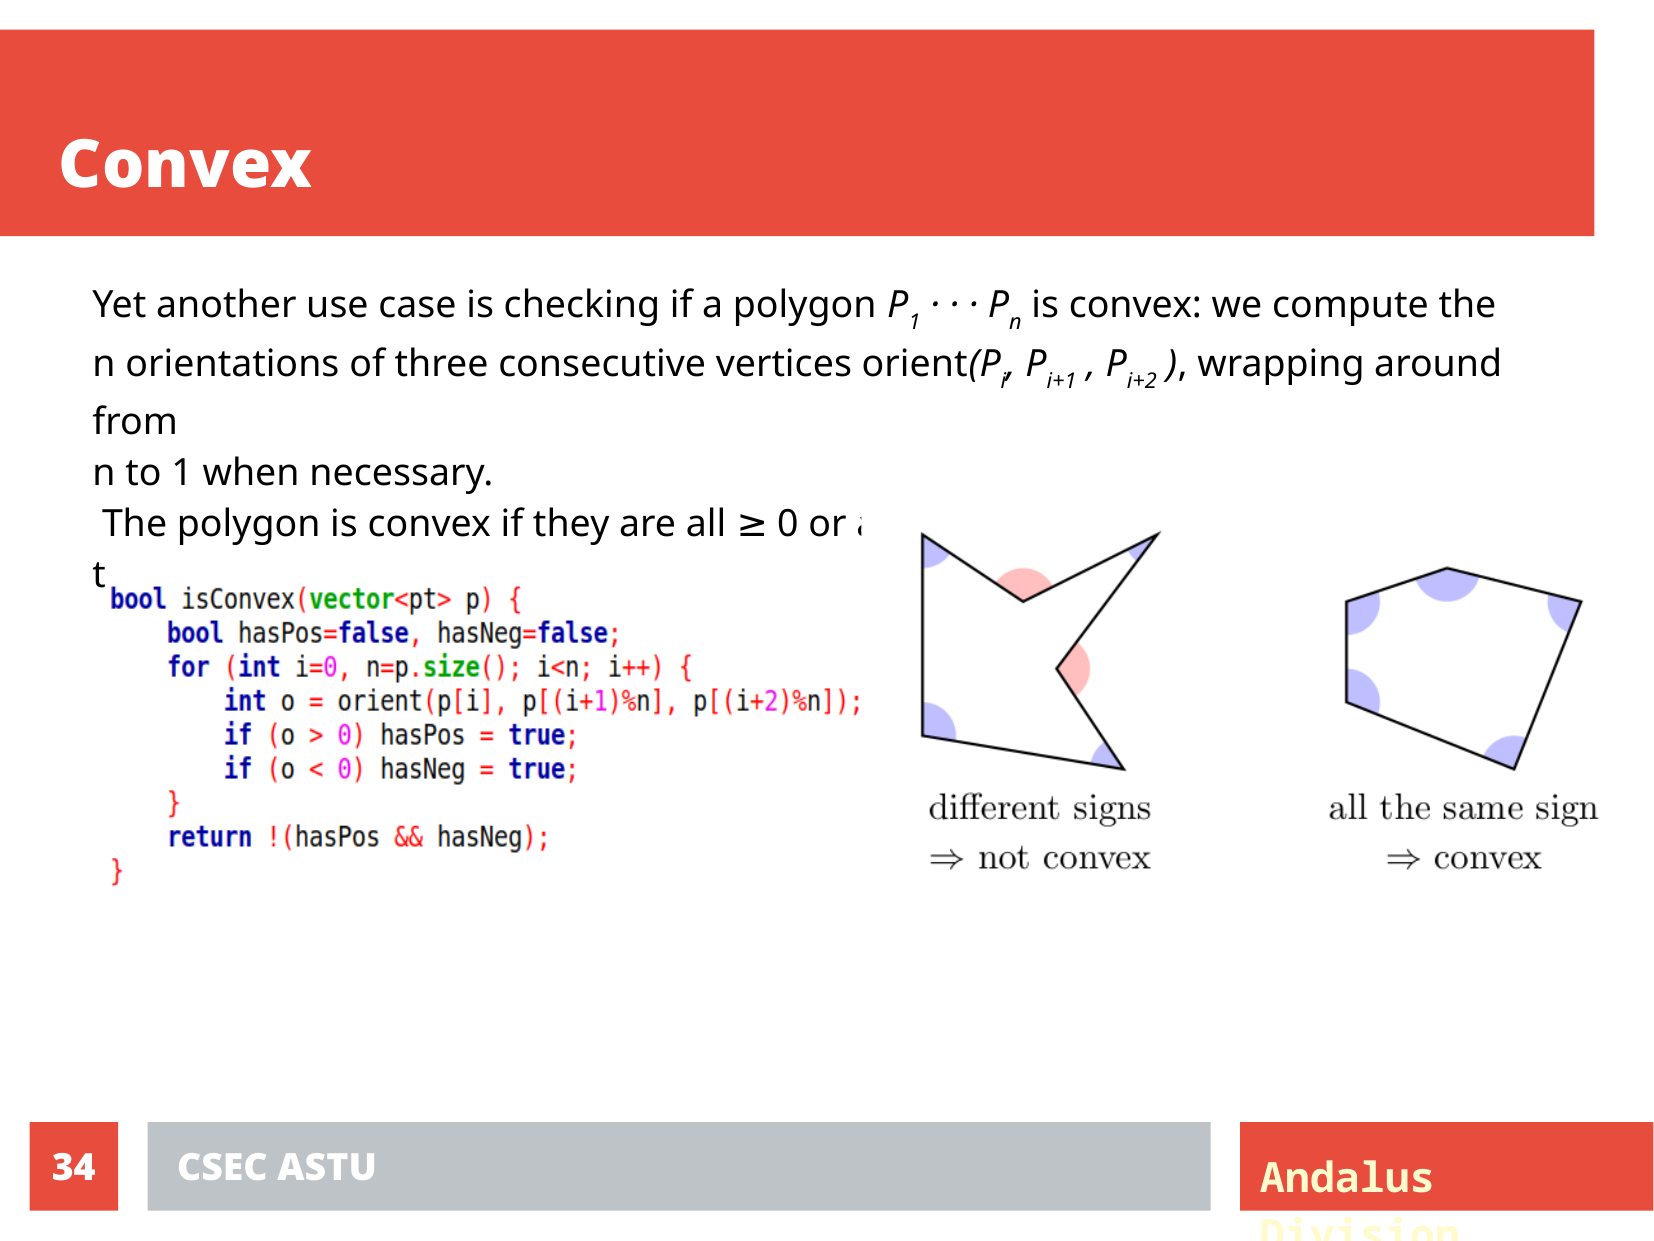

# Convex
Yet another use case is checking if a polygon P1 · · · Pn is convex: we compute the
n orientations of three consecutive vertices orient(Pi, Pi+1 , Pi+2 ), wrapping around from
n to 1 when necessary.
 The polygon is convex if they are all ≥ 0 or all ≤ 0, depending on the order in which the vertices are given.
34
CSEC ASTU
Andalus Division